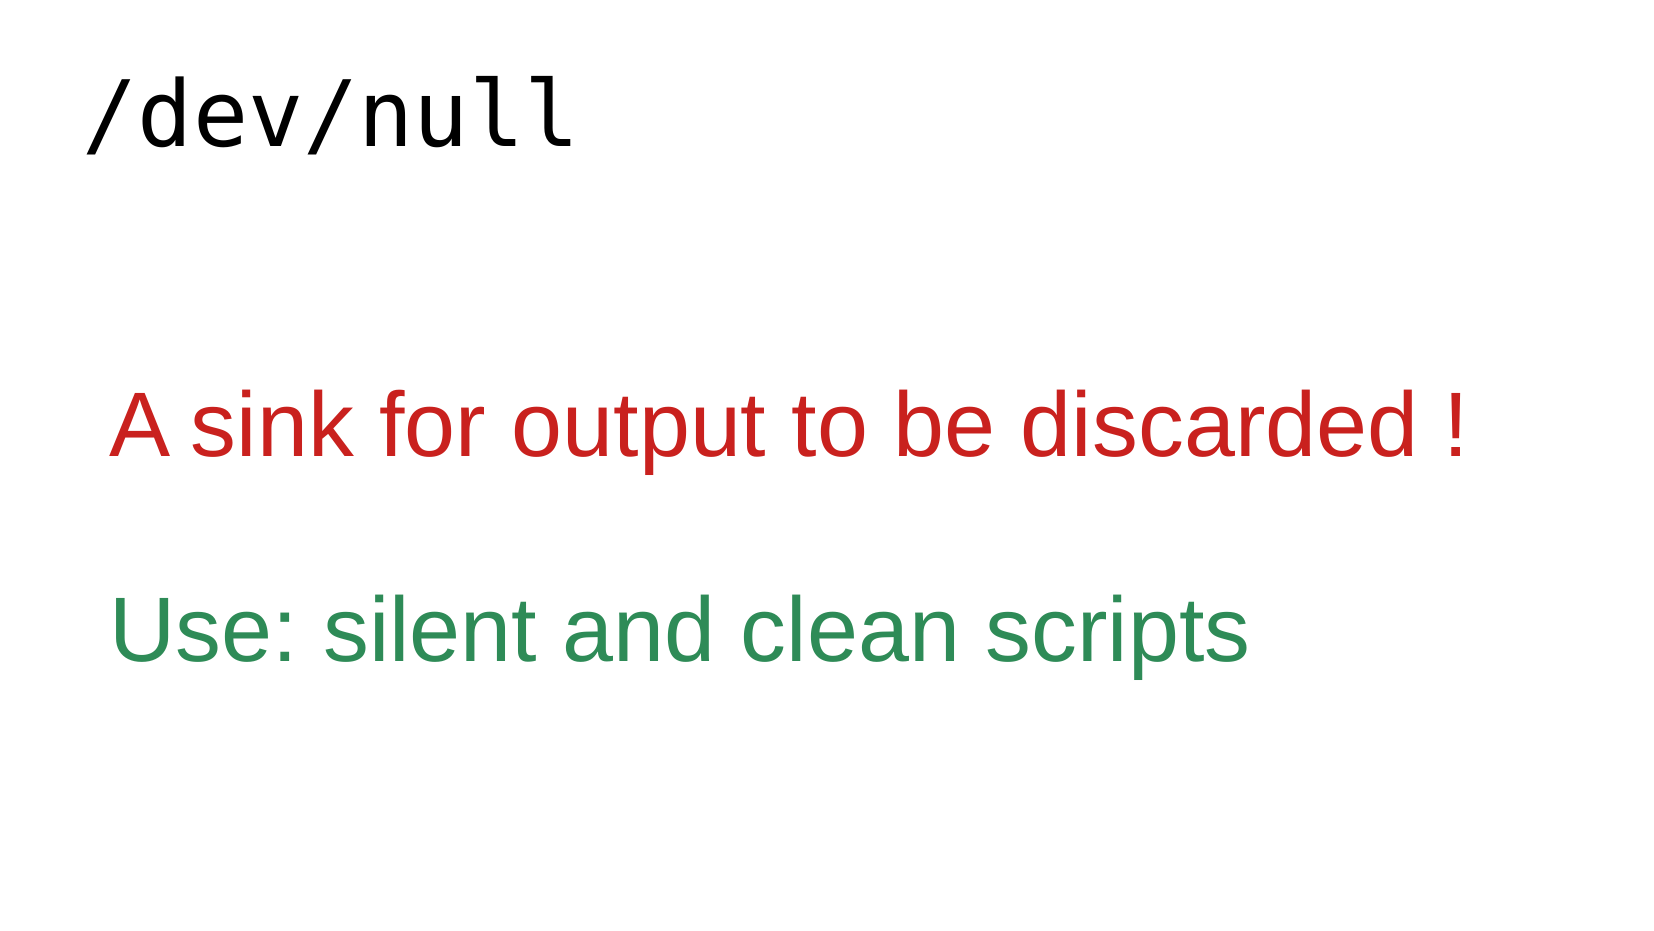

# /dev/null
A sink for output to be discarded !
Use: silent and clean scripts